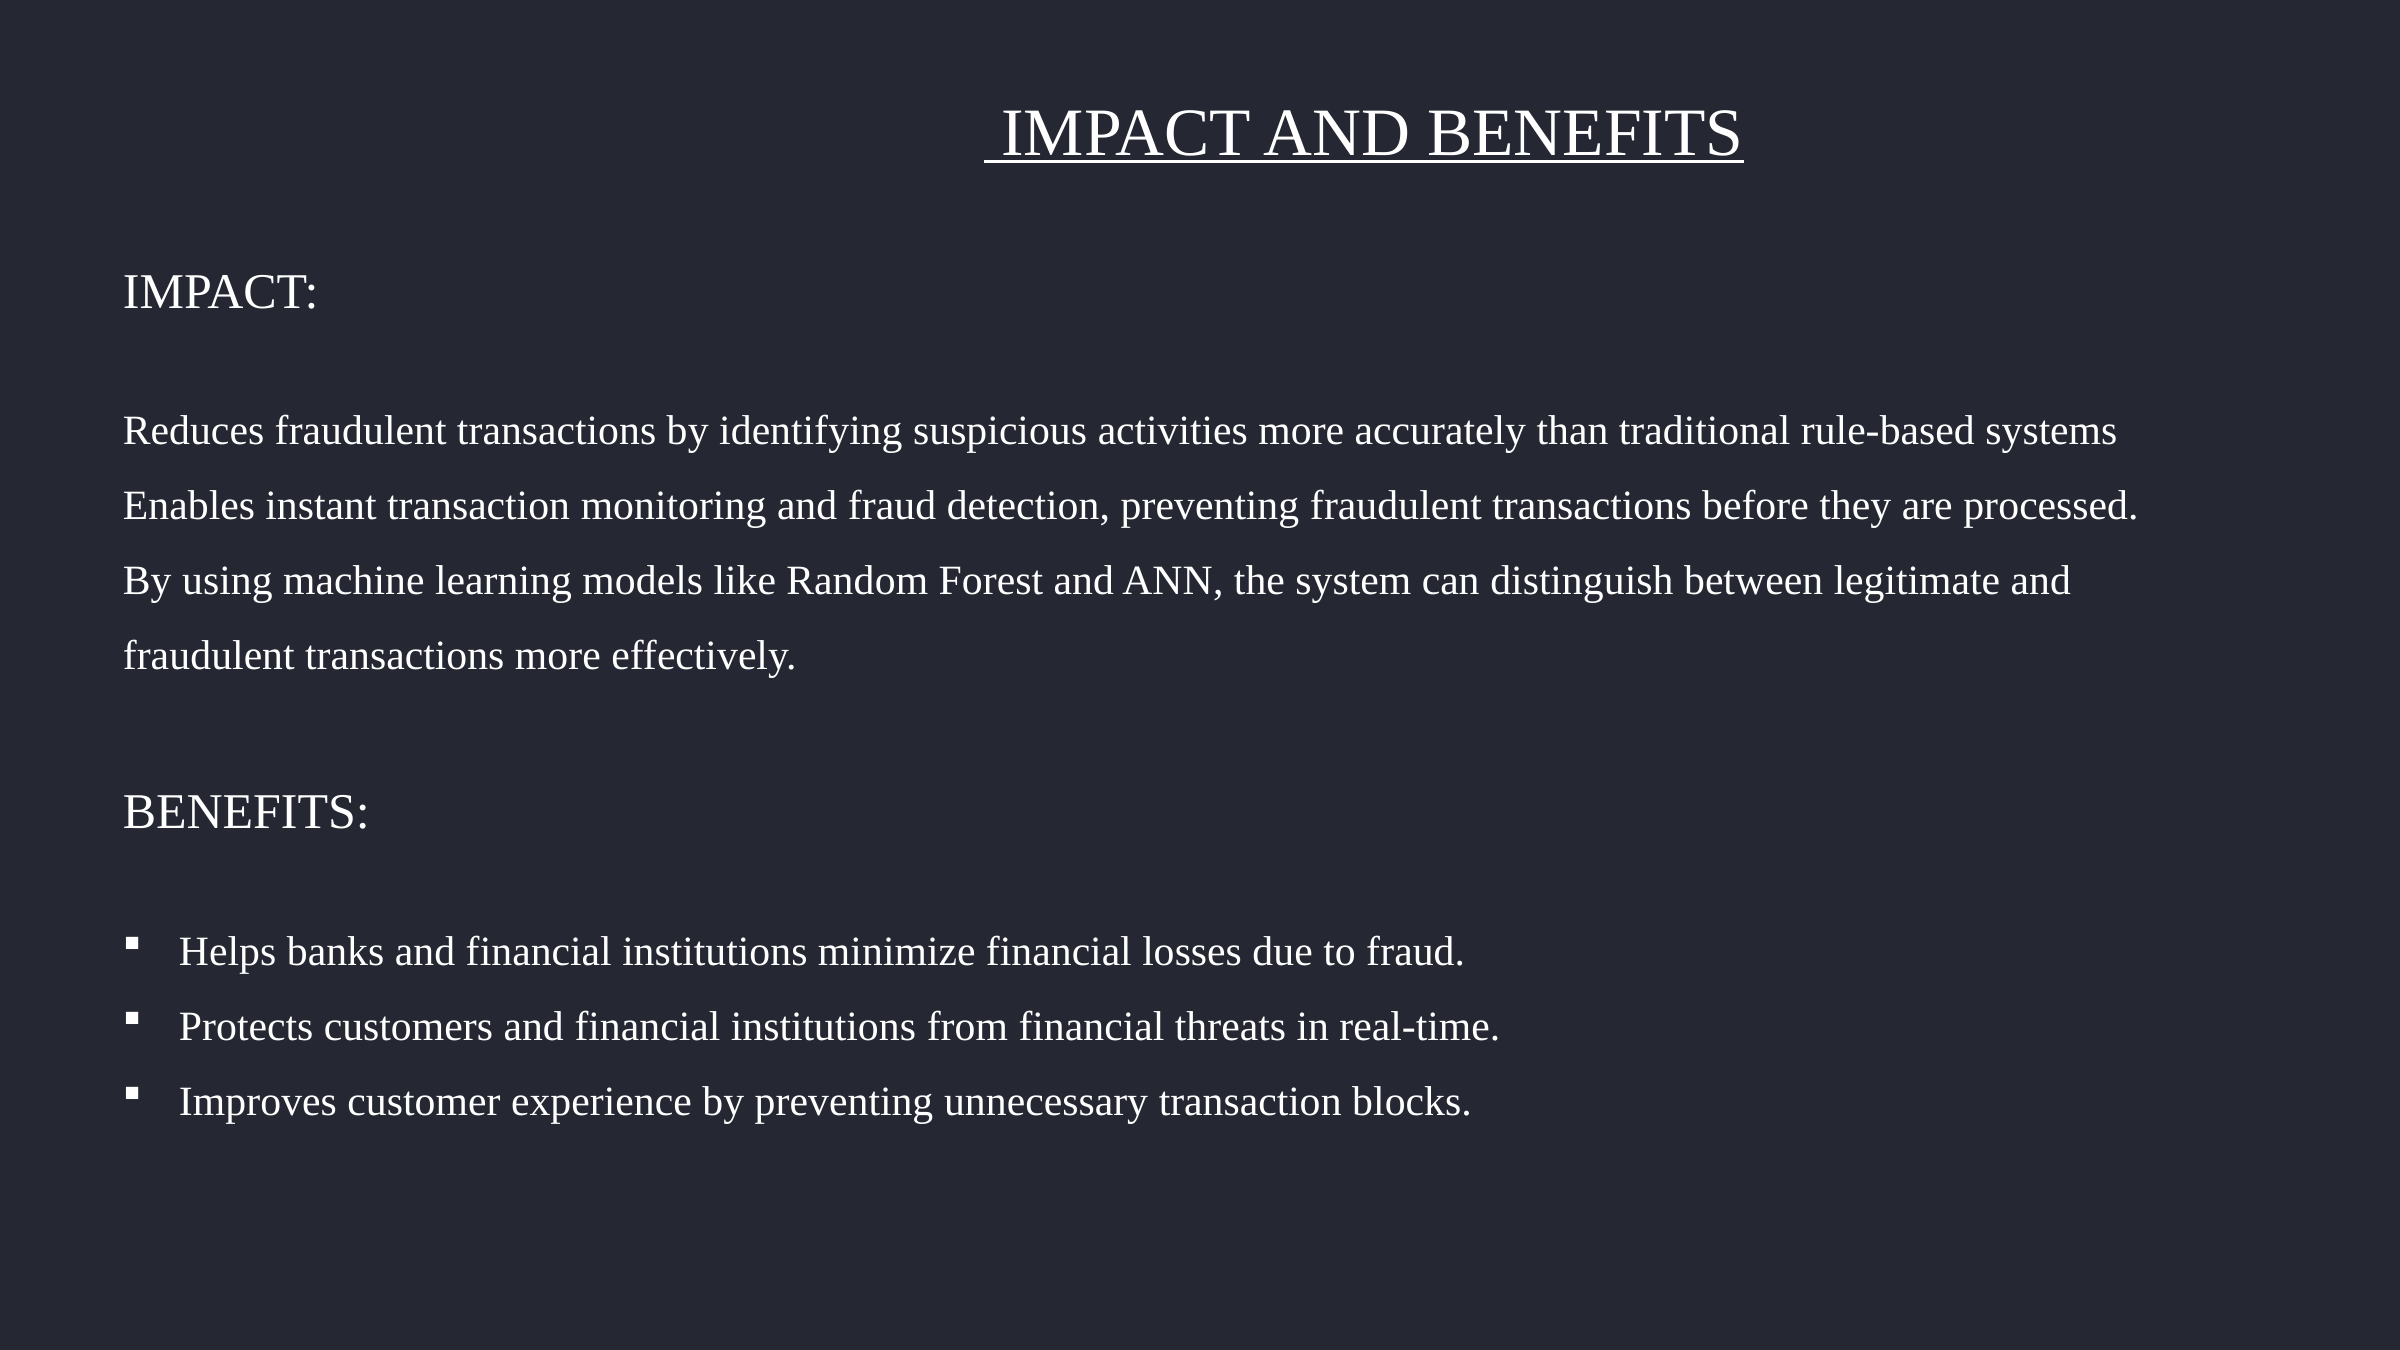

IMPACT AND BENEFITS
IMPACT:
Reduces fraudulent transactions by identifying suspicious activities more accurately than traditional rule-based systems
Enables instant transaction monitoring and fraud detection, preventing fraudulent transactions before they are processed.
By using machine learning models like Random Forest and ANN, the system can distinguish between legitimate and fraudulent transactions more effectively.
BENEFITS:
Helps banks and financial institutions minimize financial losses due to fraud.
Protects customers and financial institutions from financial threats in real-time.
Improves customer experience by preventing unnecessary transaction blocks.